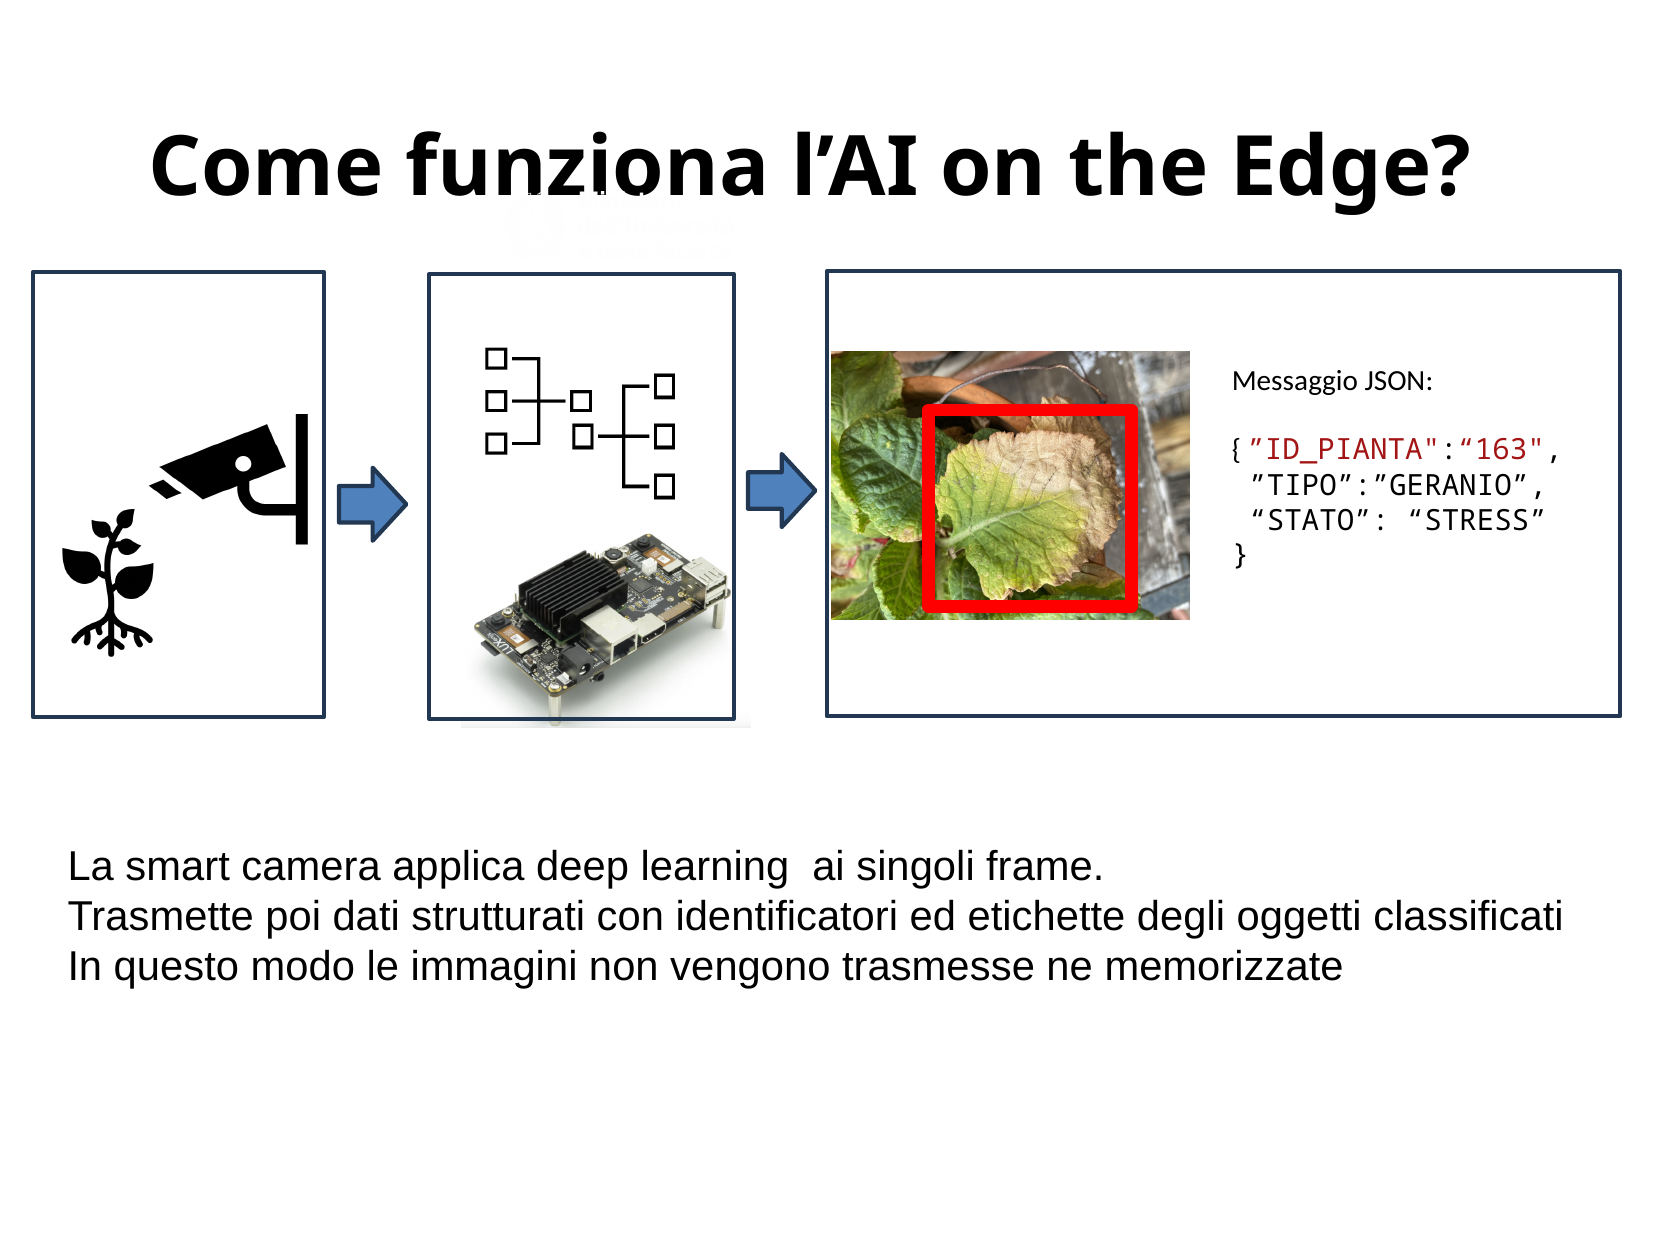

Come funziona l’AI on the Edge?
Messaggio JSON:
{ ”ID_PIANTA":“163",
 ”TIPO”:”GERANIO”,
 “STATO”: “STRESS”
}
La smart camera applica deep learning ai singoli frame.
Trasmette poi dati strutturati con identificatori ed etichette degli oggetti classificati
In questo modo le immagini non vengono trasmesse ne memorizzate